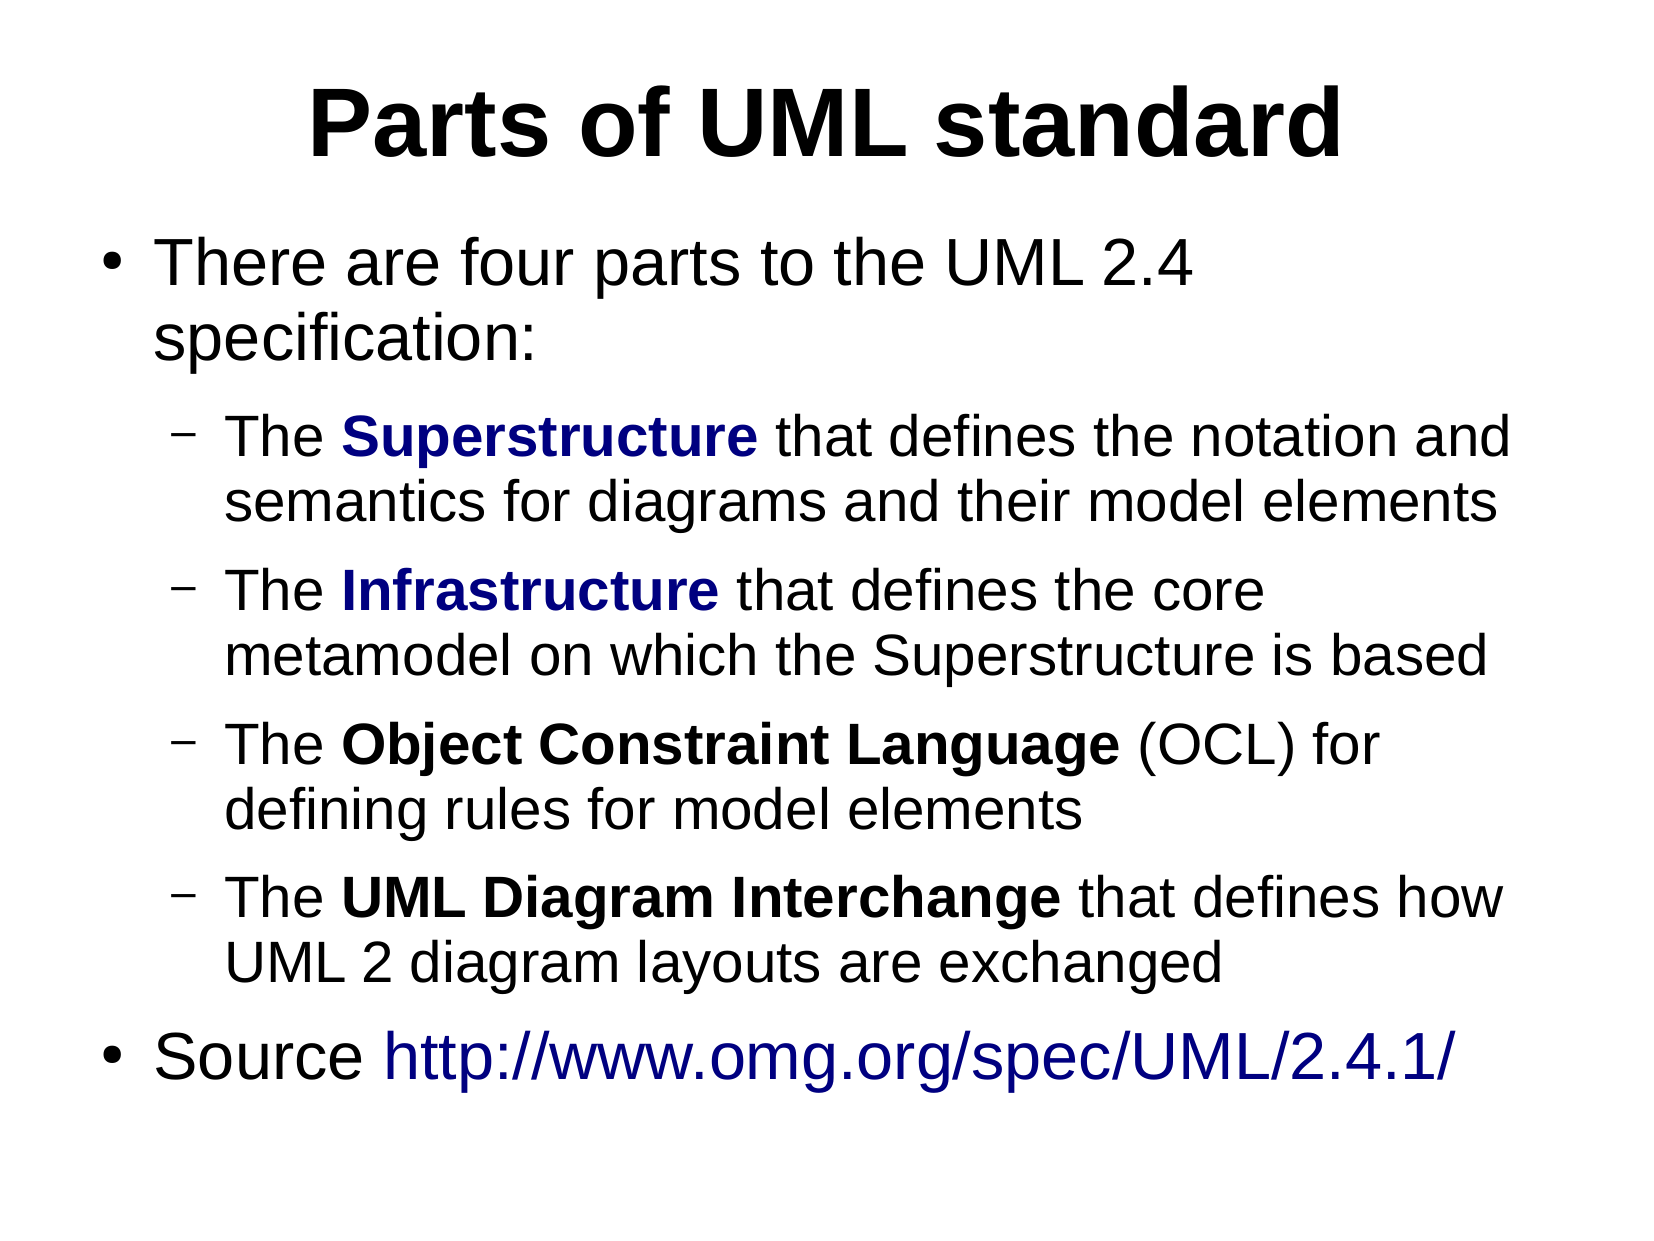

# Parts of UML standard
There are four parts to the UML 2.4 specification:
The Superstructure that defines the notation and semantics for diagrams and their model elements
The Infrastructure that defines the core metamodel on which the Superstructure is based
The Object Constraint Language (OCL) for defining rules for model elements
The UML Diagram Interchange that defines how UML 2 diagram layouts are exchanged
Source http://www.omg.org/spec/UML/2.4.1/